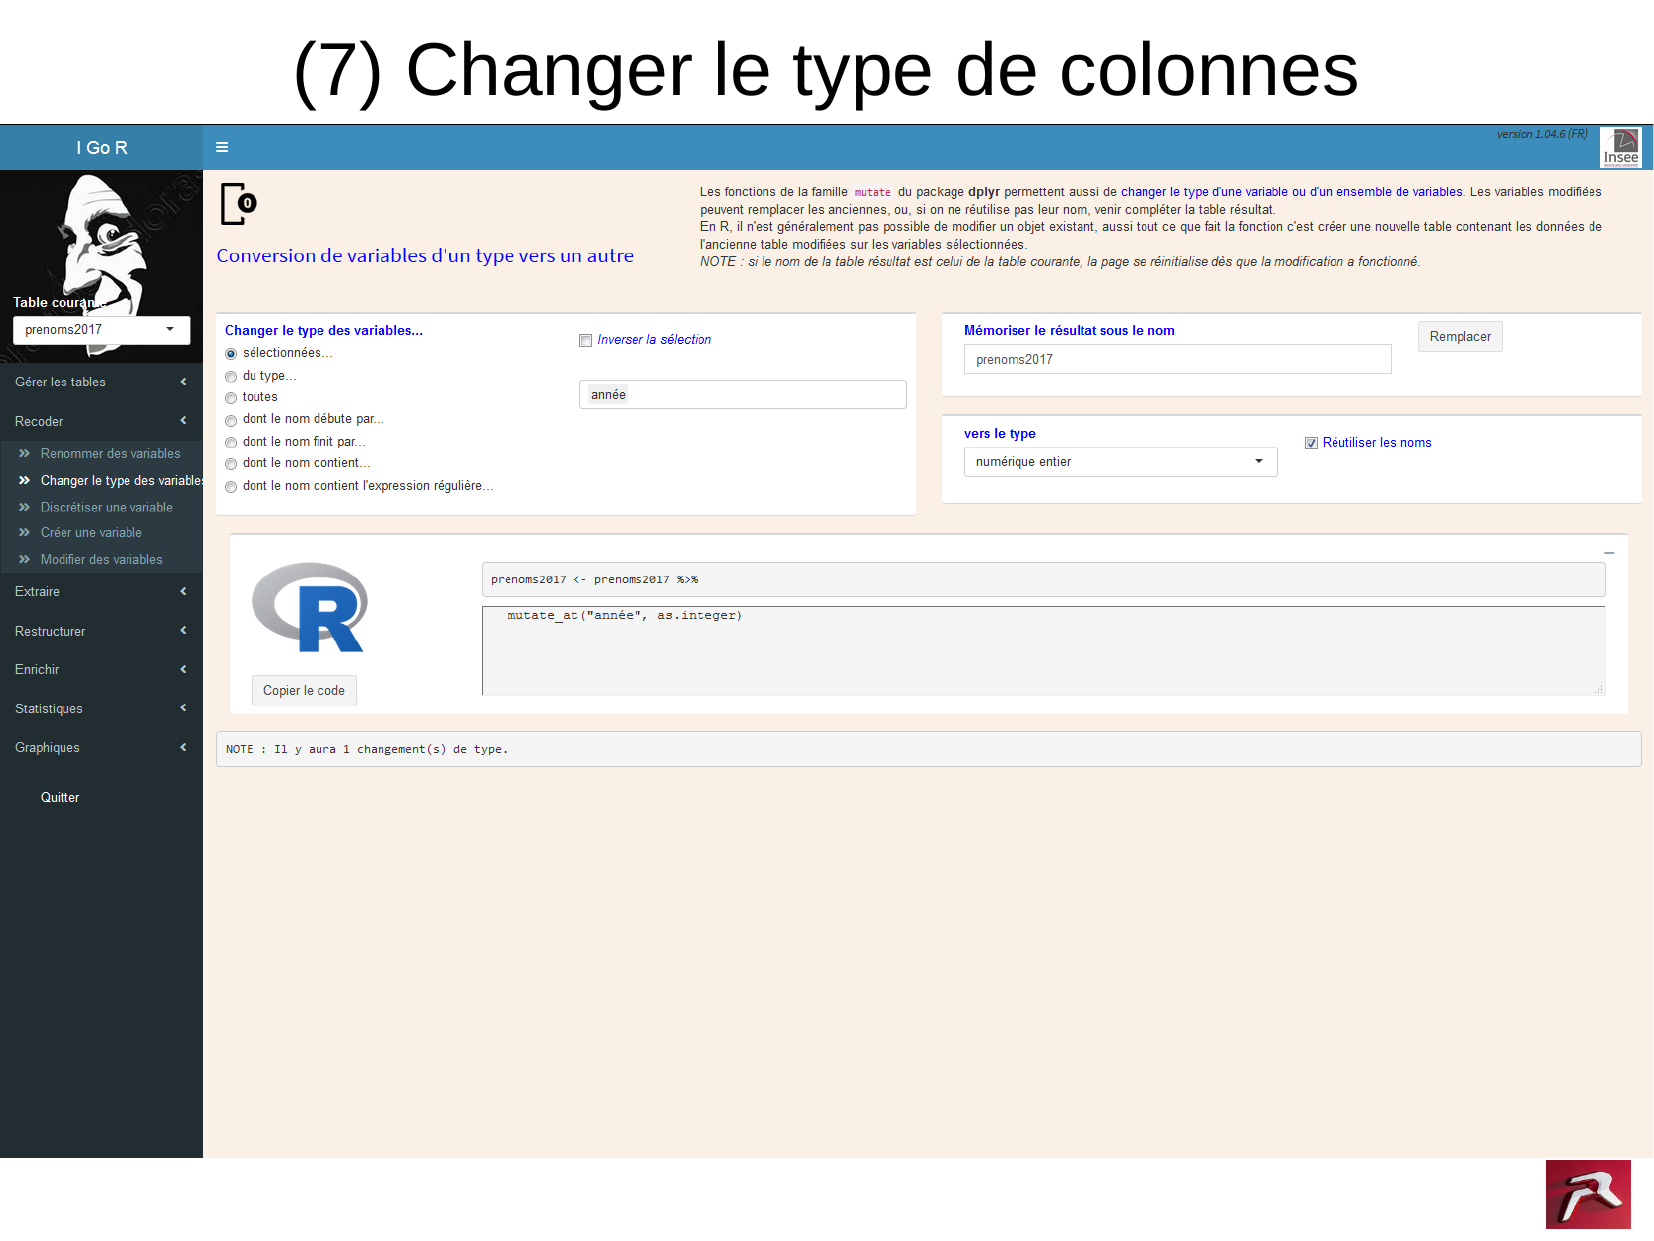

# (7) Changer le type de colonnes